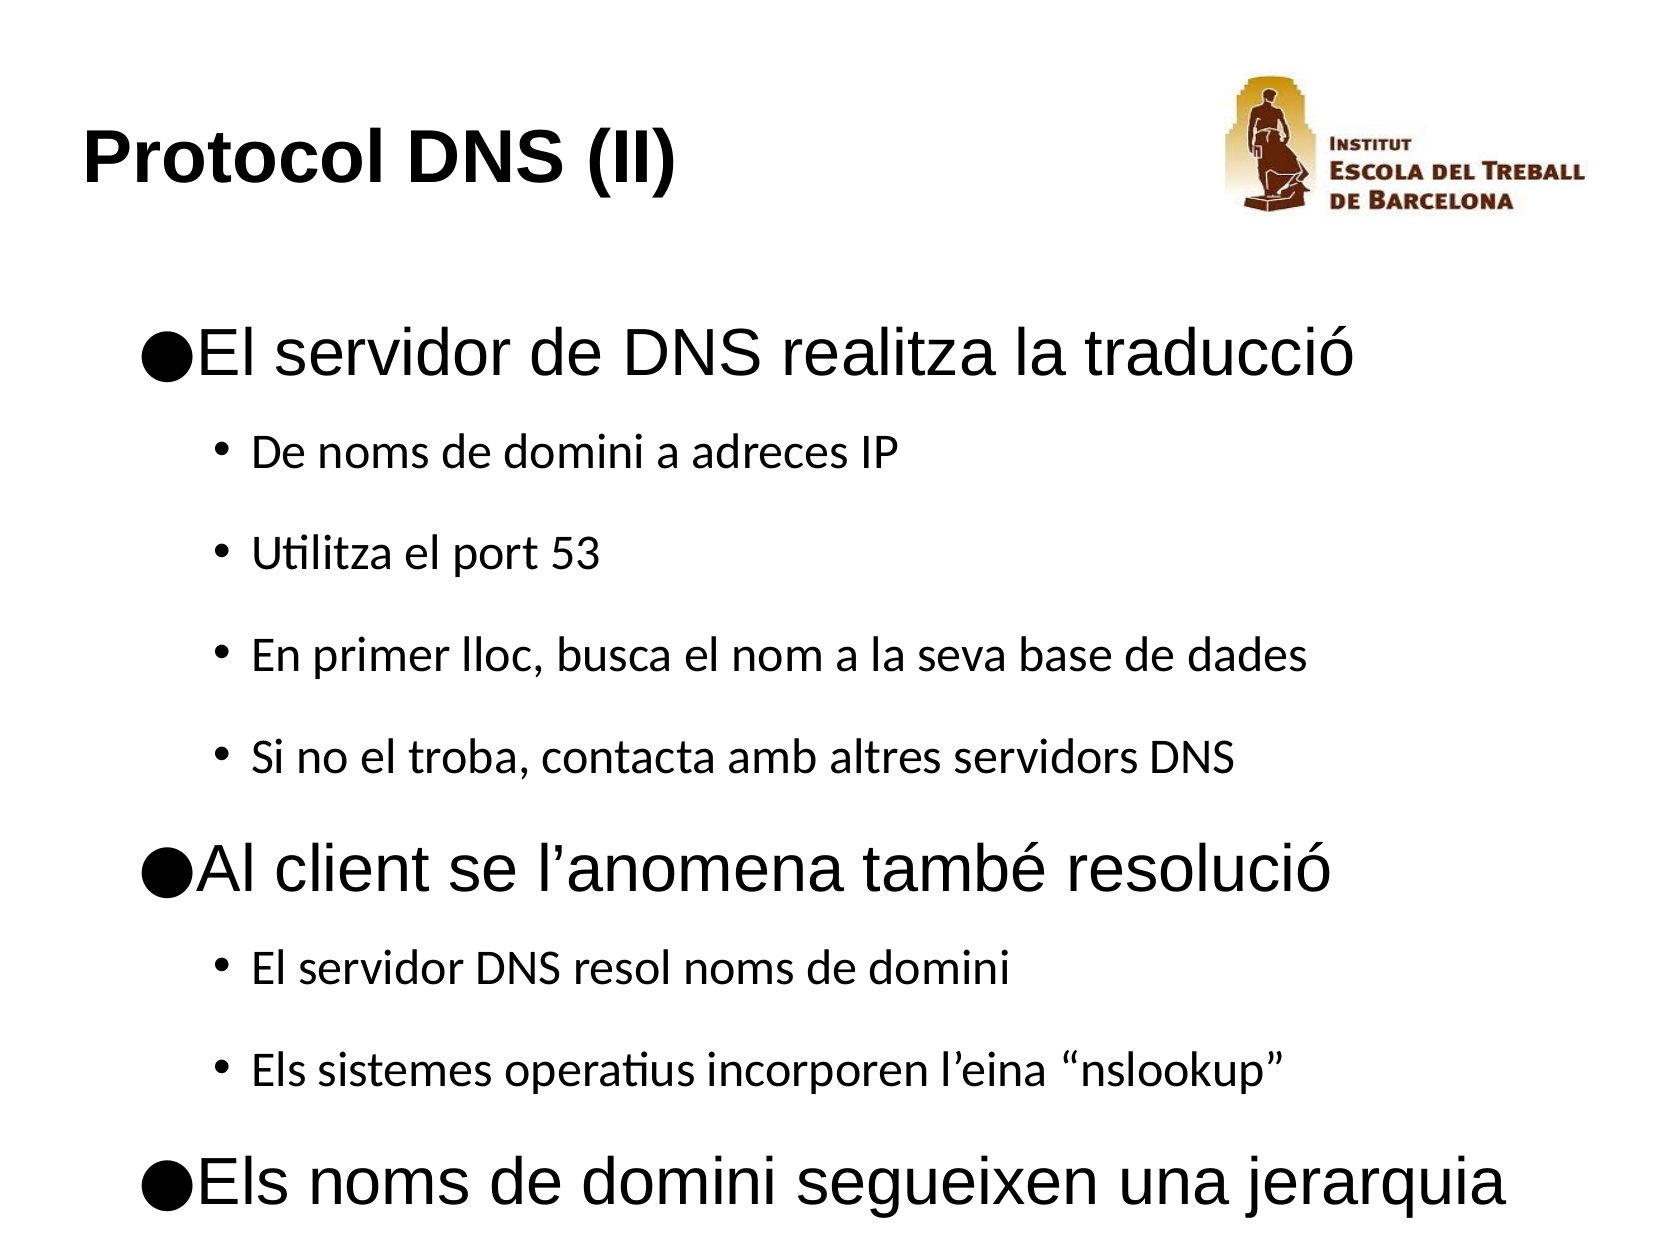

# Protocol DNS (II)
El servidor de DNS realitza la traducció
De noms de domini a adreces IP
Utilitza el port 53
En primer lloc, busca el nom a la seva base de dades
Si no el troba, contacta amb altres servidors DNS
Al client se l’anomena també resolució
El servidor DNS resol noms de domini
Els sistemes operatius incorporen l’eina “nslookup”
Els noms de domini segueixen una jerarquia